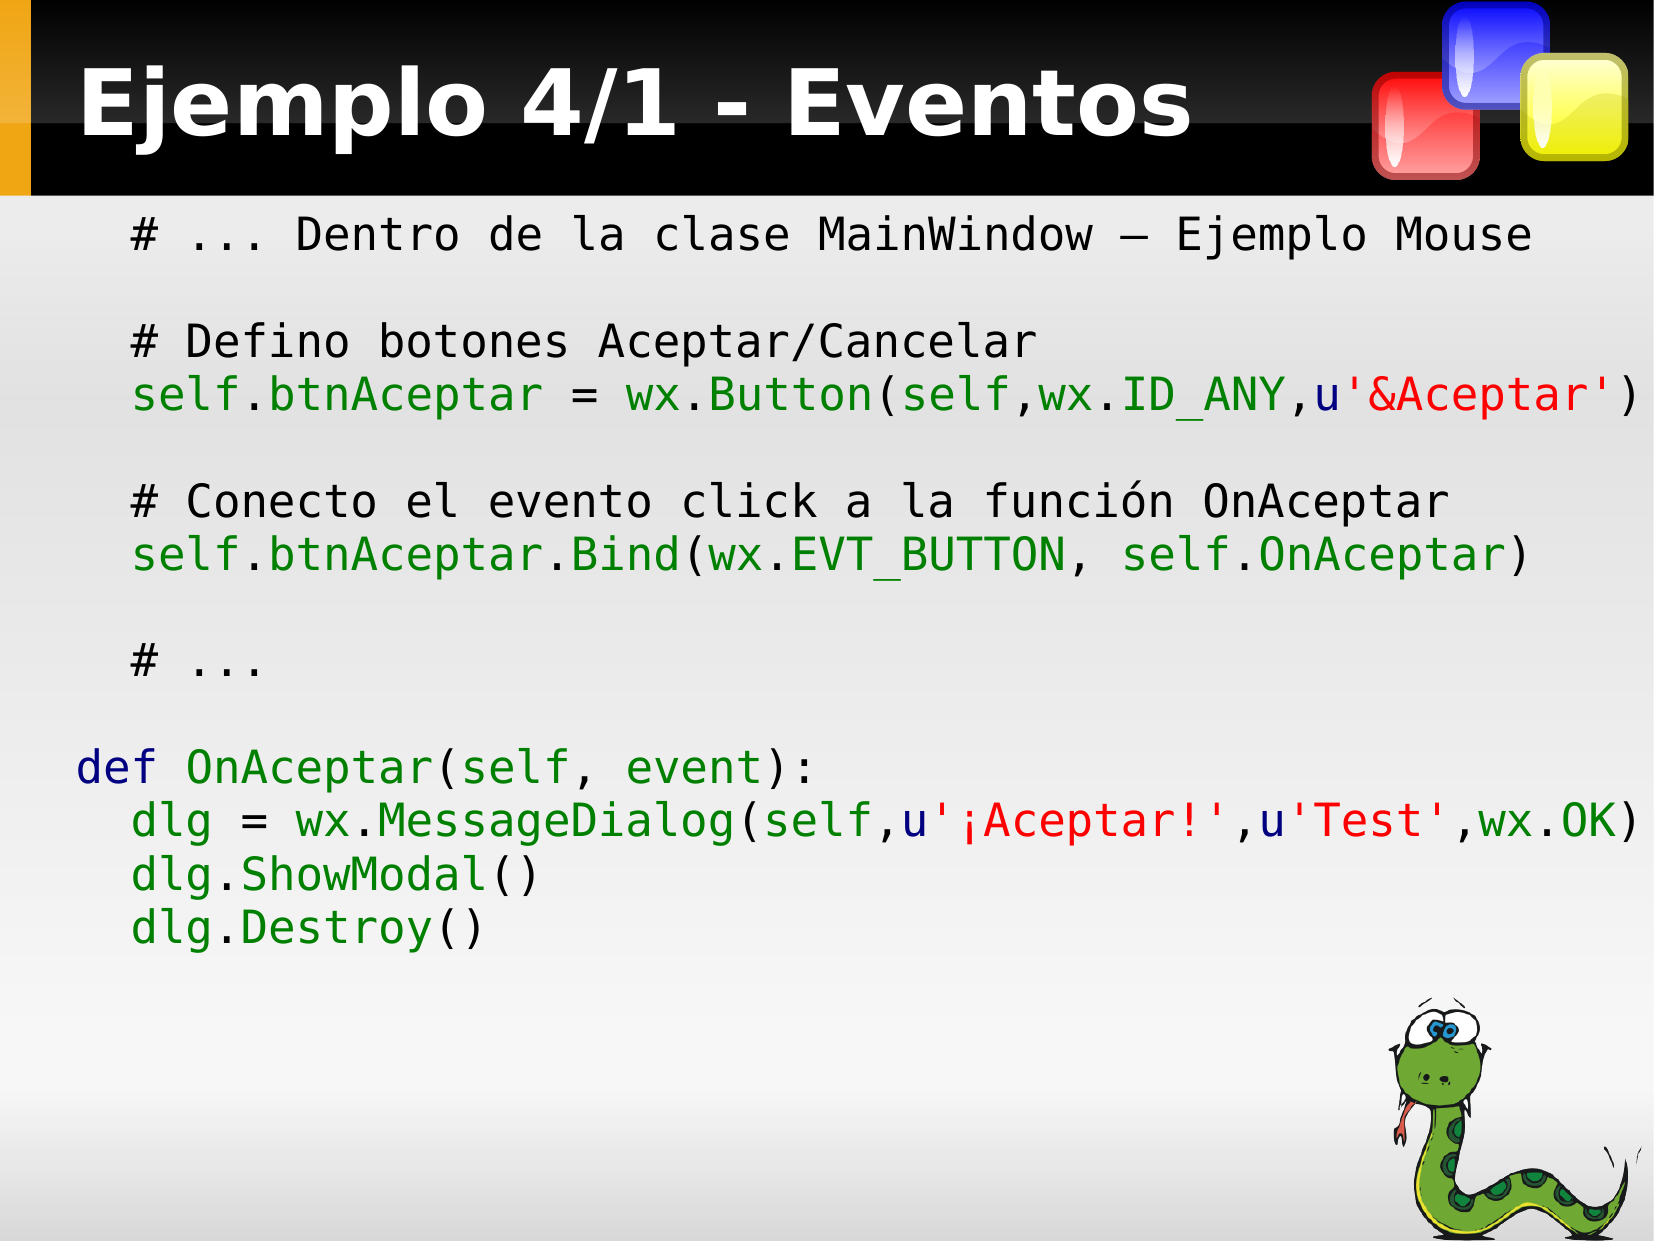

# Ejemplo 4/1 - Eventos
 # ... Dentro de la clase MainWindow – Ejemplo Mouse
 # Defino botones Aceptar/Cancelar
 self.btnAceptar = wx.Button(self,wx.ID_ANY,u'&Aceptar')
 # Conecto el evento click a la función OnAceptar
 self.btnAceptar.Bind(wx.EVT_BUTTON, self.OnAceptar)
 # ...
 def OnAceptar(self, event):
 dlg = wx.MessageDialog(self,u'¡Aceptar!',u'Test',wx.OK)
 dlg.ShowModal()
 dlg.Destroy()